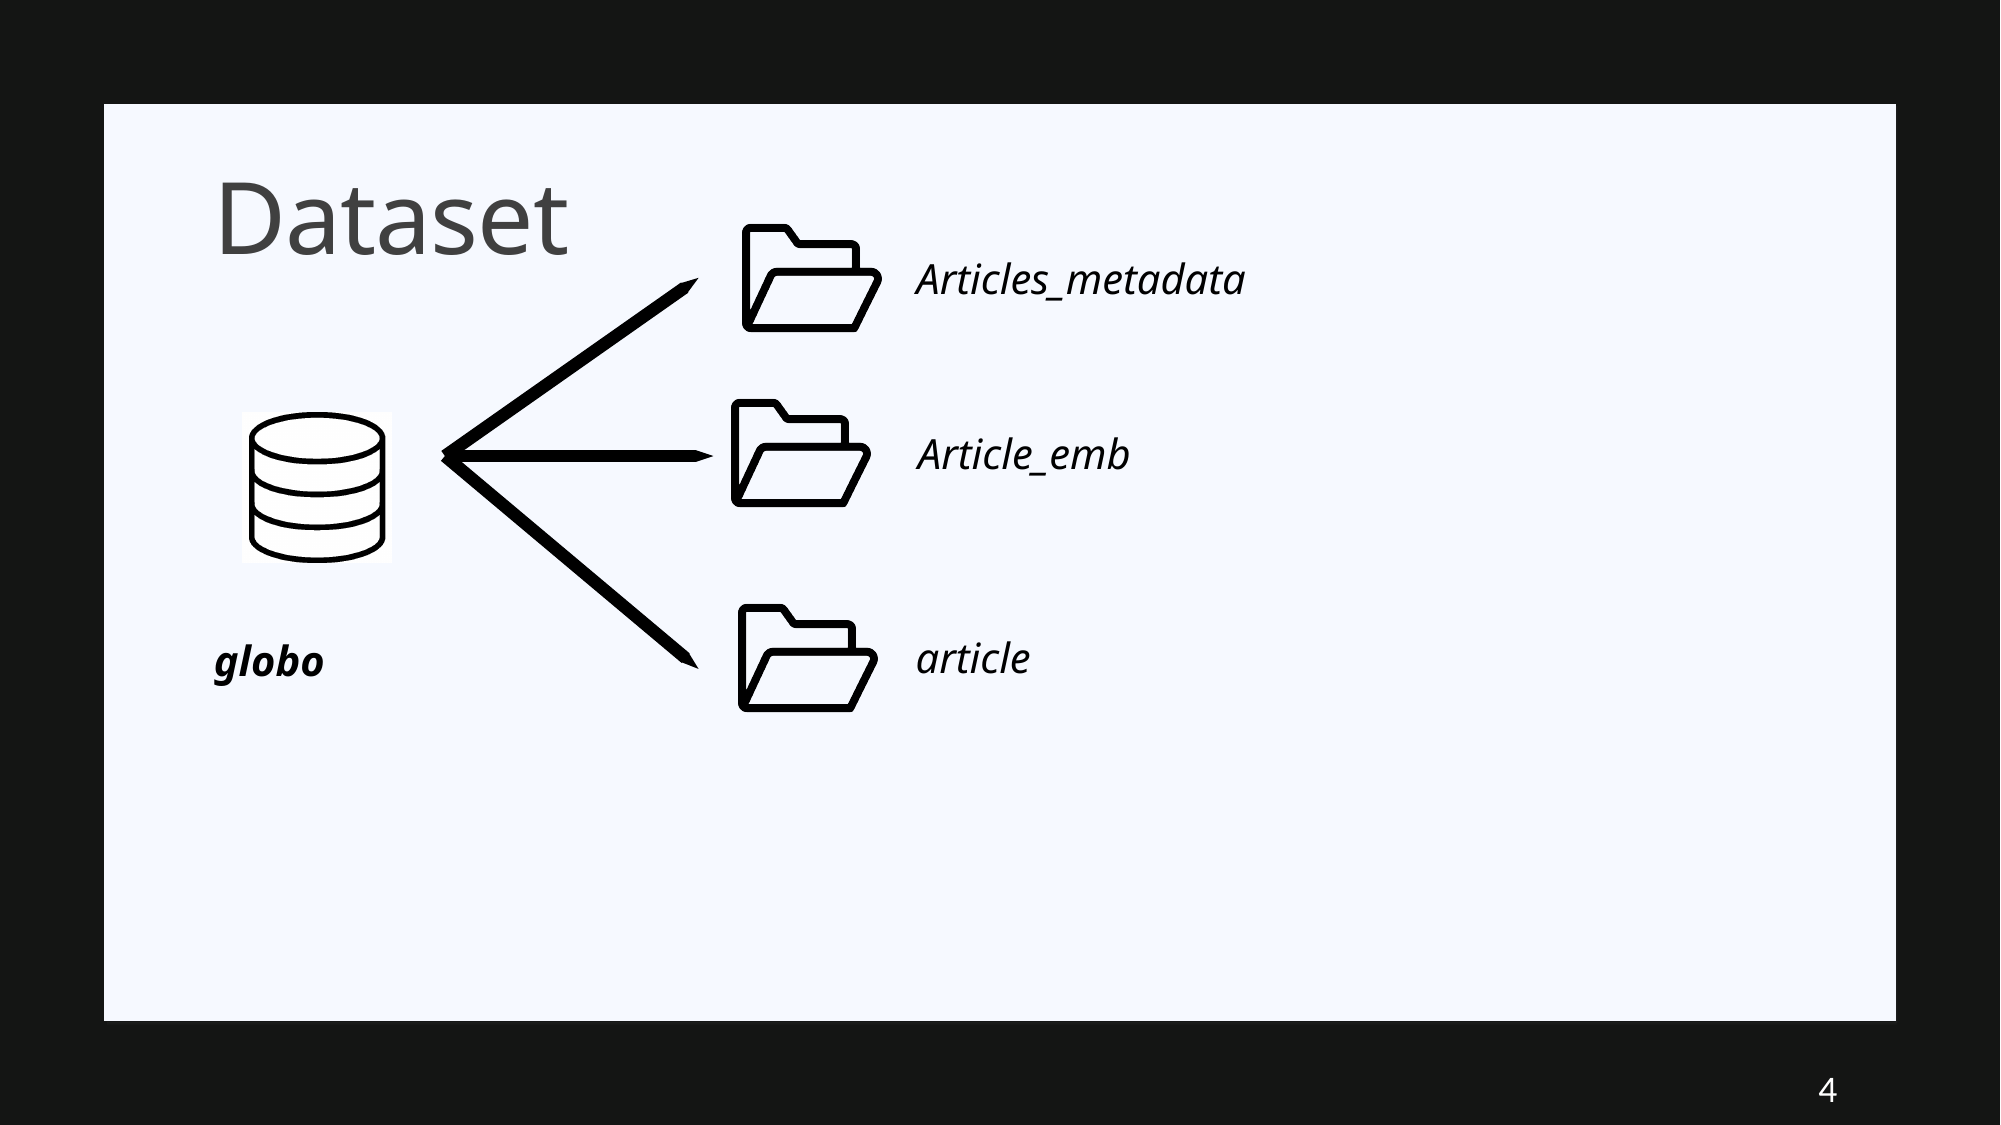

# Dataset
Articles_metadata
Article_emb
article
globo
2